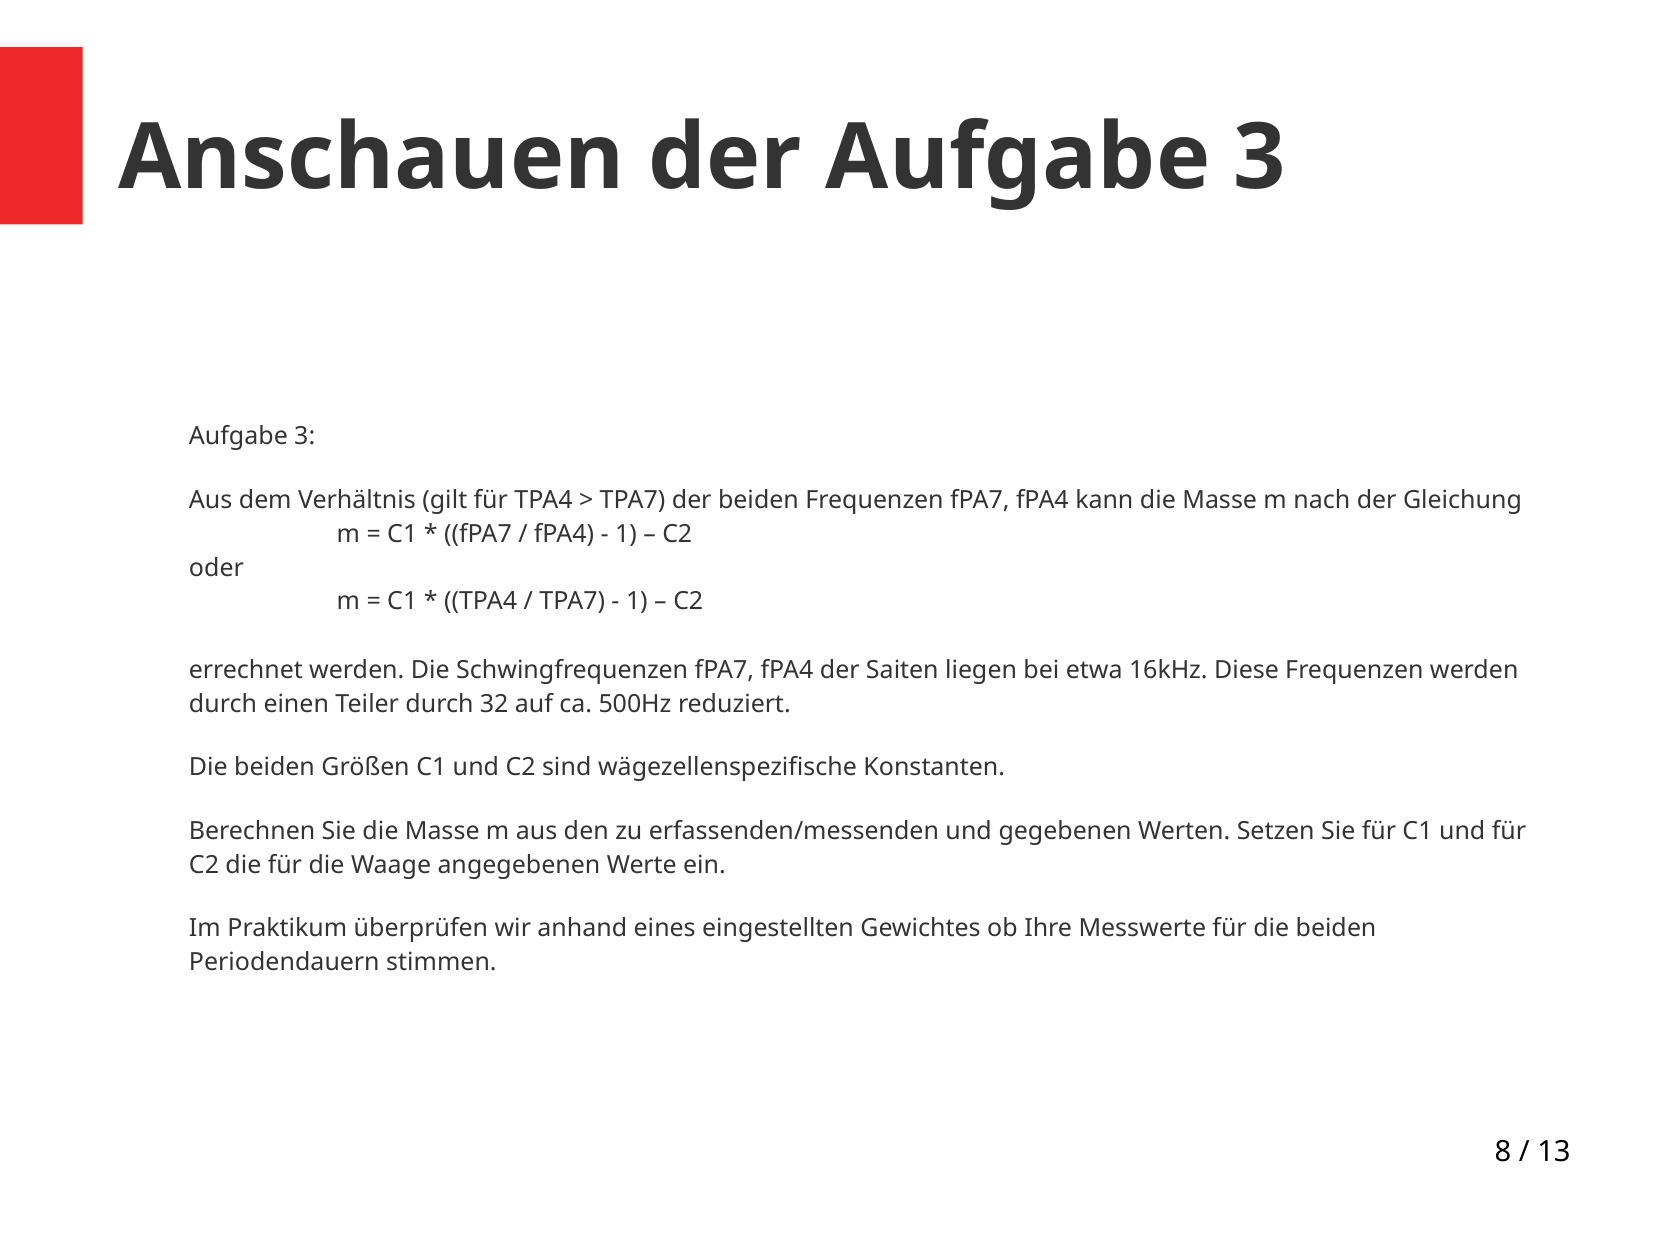

# Anschauen der Aufgabe 3
Aufgabe 3:
Aus dem Verhältnis (gilt für TPA4 > TPA7) der beiden Frequenzen fPA7, fPA4 kann die Masse m nach der Gleichung
		m = C1 * ((fPA7 / fPA4) - 1) – C2
oder
		m = C1 * ((TPA4 / TPA7) - 1) – C2
errechnet werden. Die Schwingfrequenzen fPA7, fPA4 der Saiten liegen bei etwa 16kHz. Diese Frequenzen werden durch einen Teiler durch 32 auf ca. 500Hz reduziert.
Die beiden Größen C1 und C2 sind wägezellenspezifische Konstanten.
Berechnen Sie die Masse m aus den zu erfassenden/messenden und gegebenen Werten. Setzen Sie für C1 und für C2 die für die Waage angegebenen Werte ein.
Im Praktikum überprüfen wir anhand eines eingestellten Gewichtes ob Ihre Messwerte für die beiden Periodendauern stimmen.
8